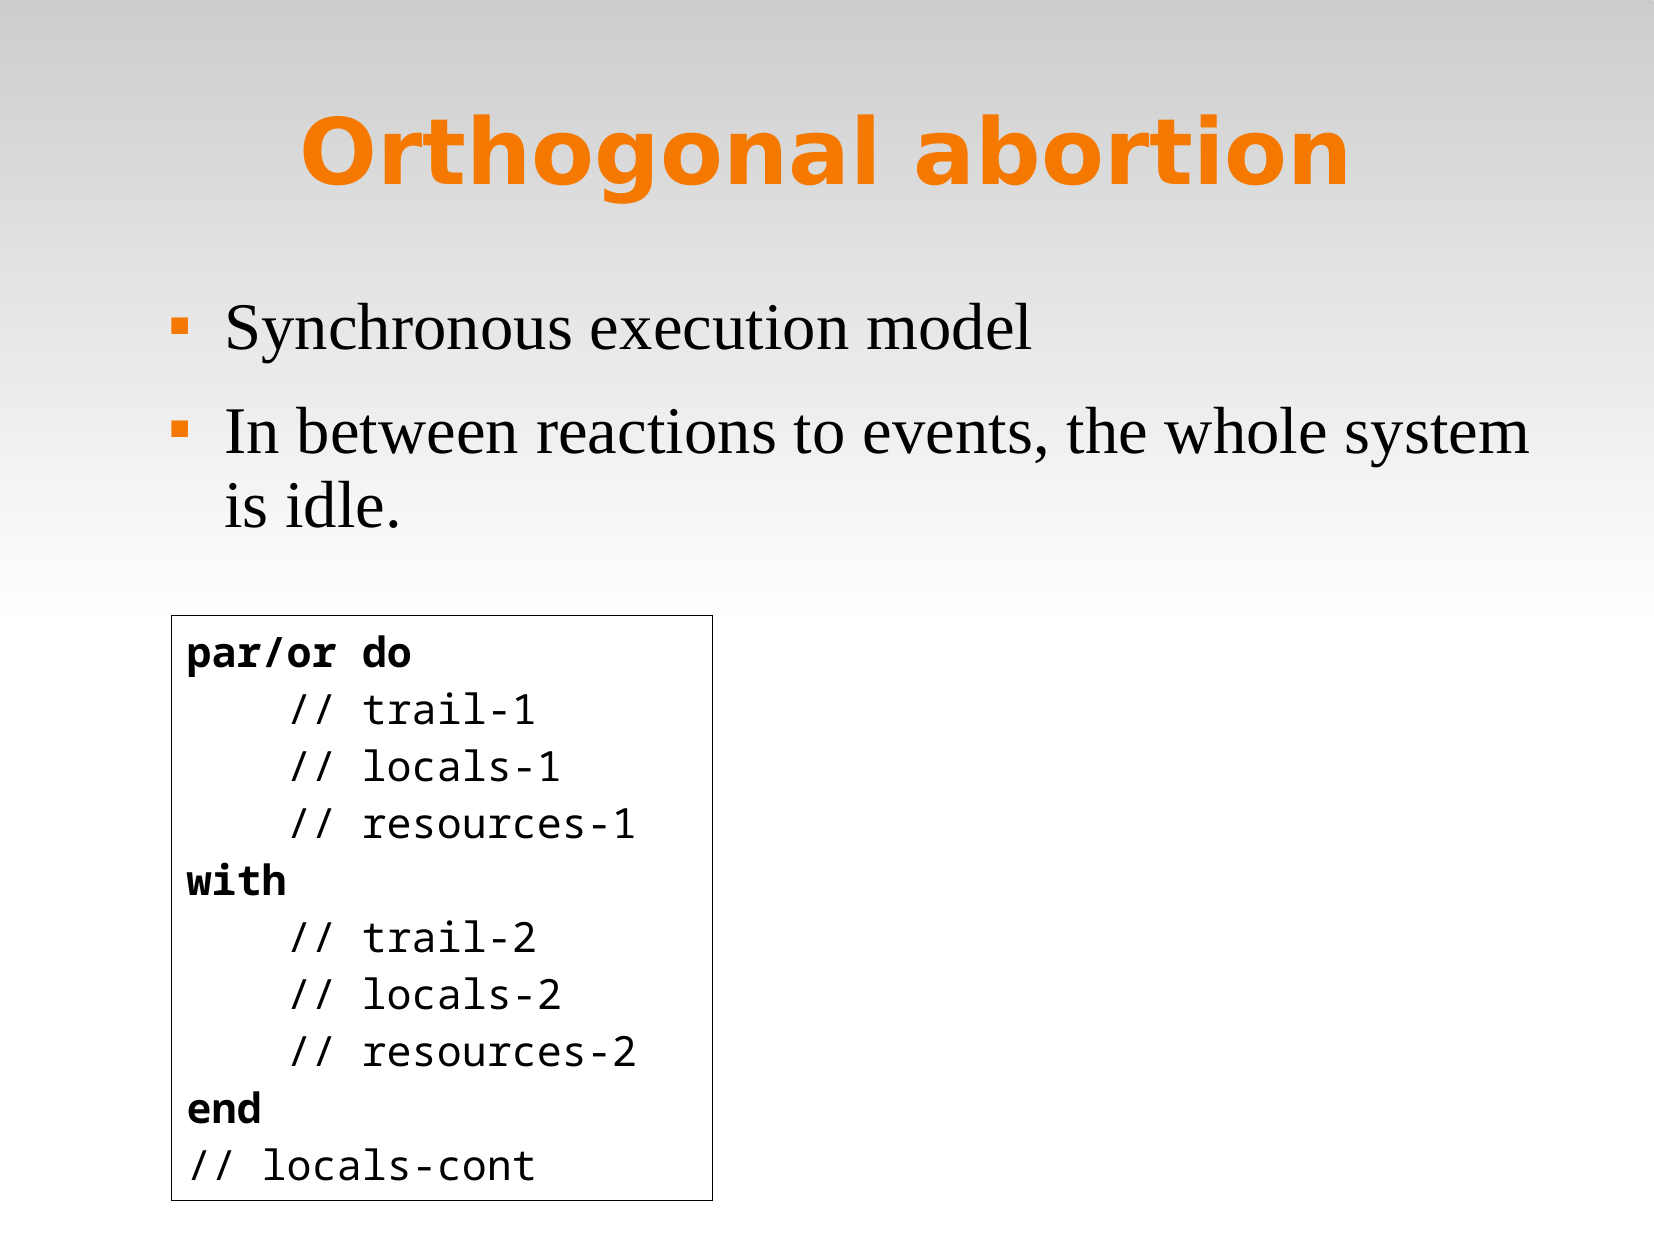

# Orthogonal abortion
Synchronous execution model
In between reactions to events, the whole system is idle.
par/or do
 // trail-1
 // locals-1
 // resources-1
with
 // trail-2
 // locals-2
 // resources-2
end
// locals-cont